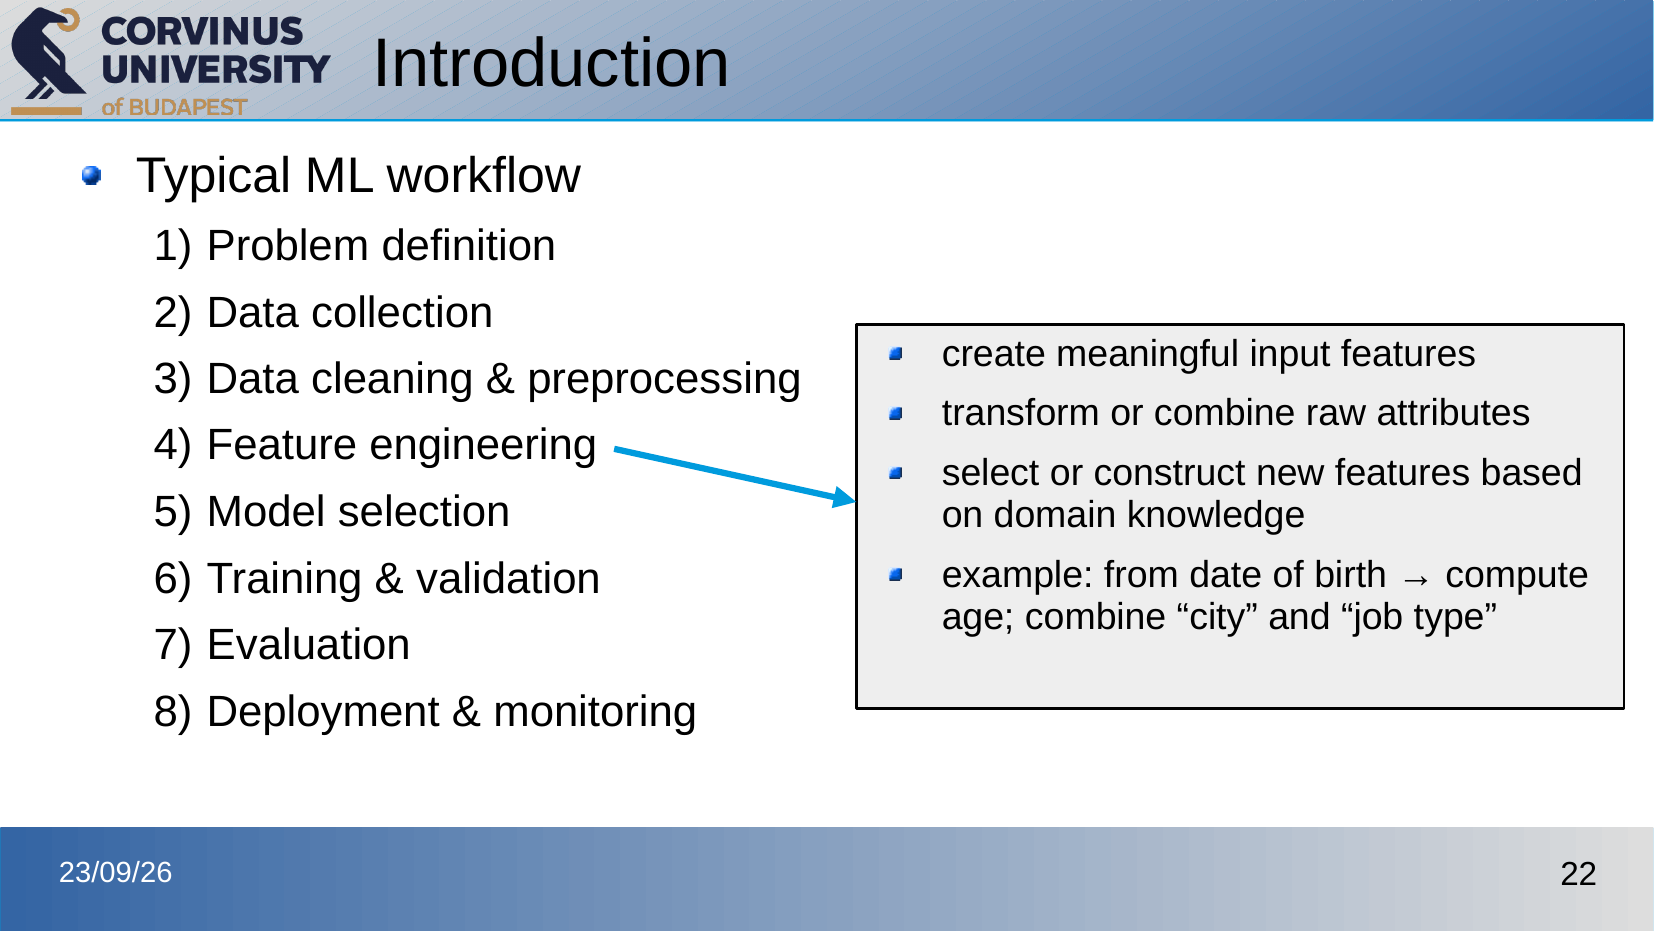

# Introduction
Typical ML workflow
Problem definition
Data collection
Data cleaning & preprocessing
Feature engineering
Model selection
Training & validation
Evaluation
Deployment & monitoring
create meaningful input features
transform or combine raw attributes
select or construct new features based on domain knowledge
example: from date of birth → compute age; combine “city” and “job type”